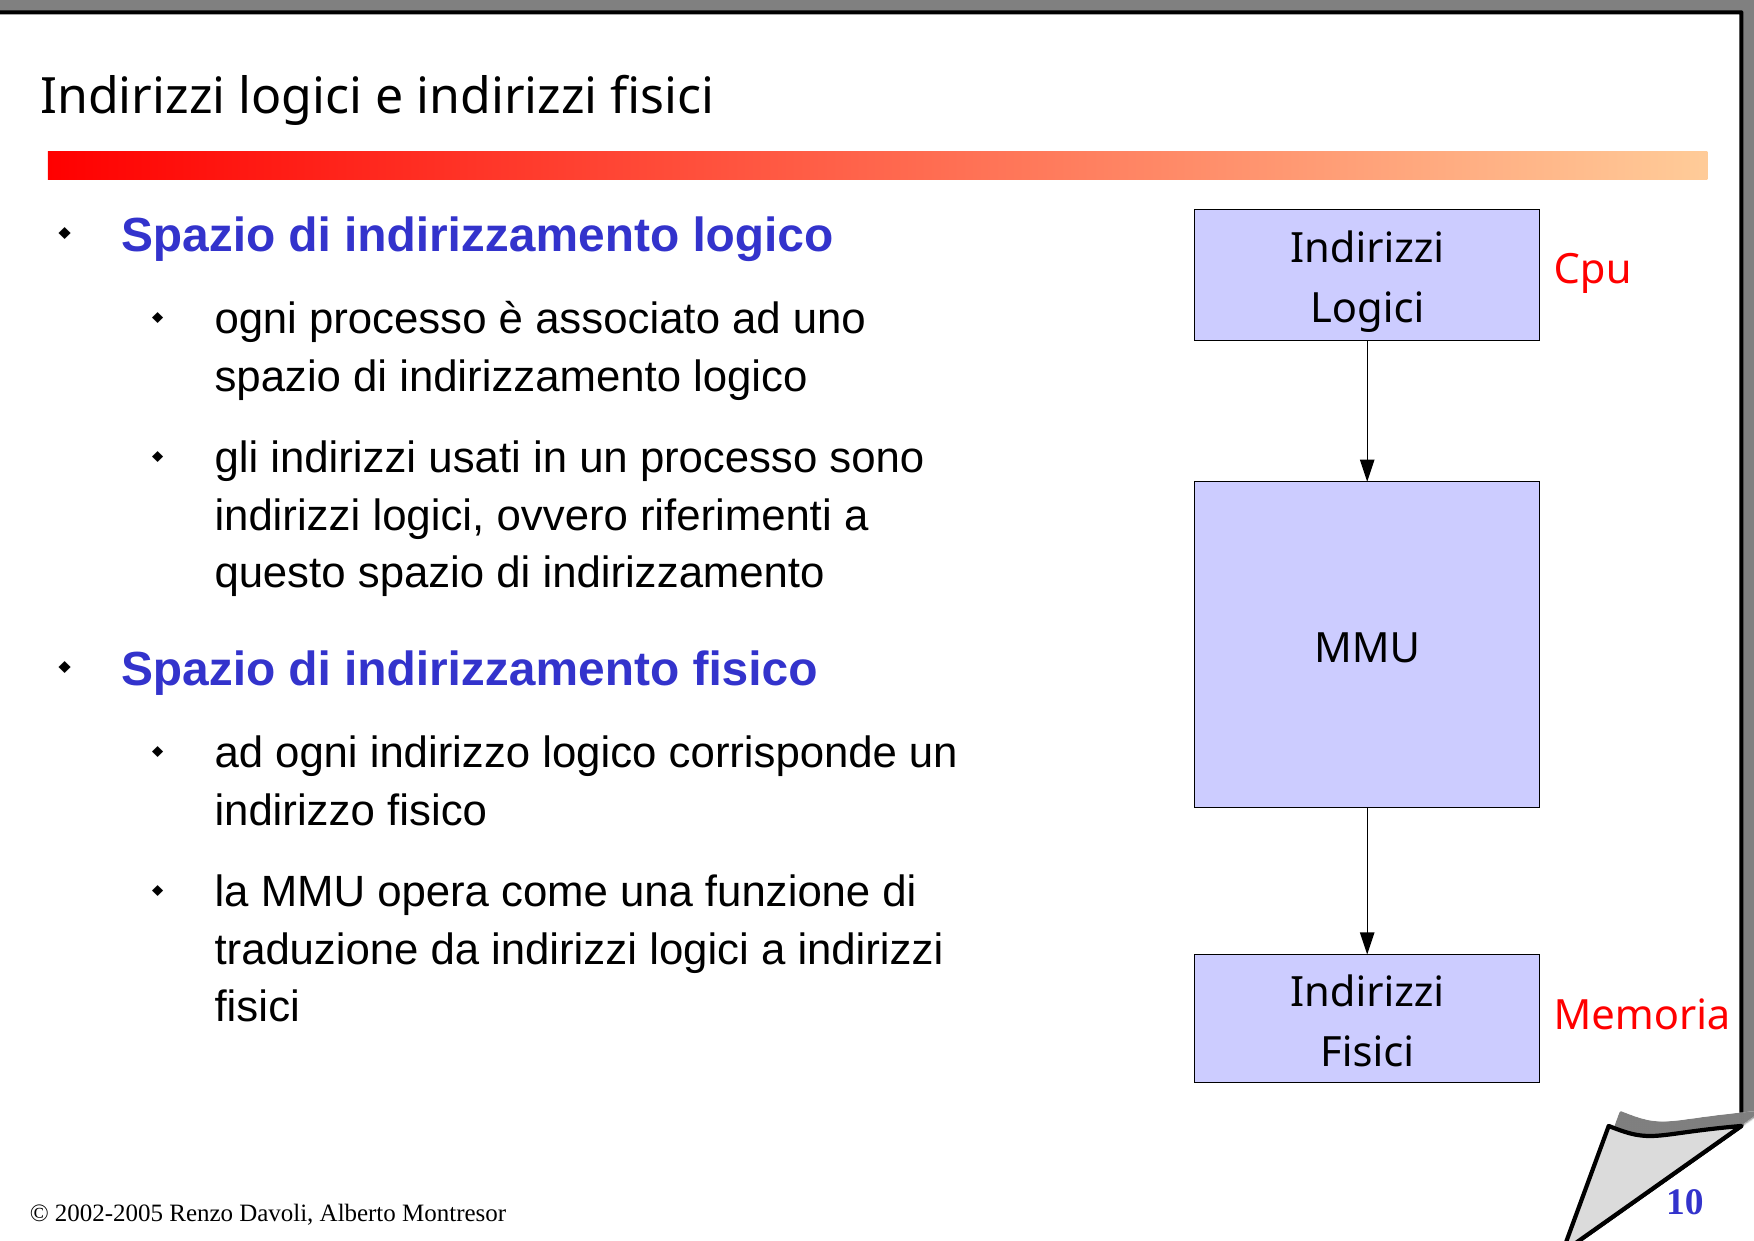

# Indirizzi logici e indirizzi fisici
Spazio di indirizzamento logico
ogni processo è associato ad uno
spazio di indirizzamento logico
gli indirizzi usati in un processo sono
indirizzi logici, ovvero riferimenti a
questo spazio di indirizzamento
Spazio di indirizzamento fisico
ad ogni indirizzo logico corrisponde un
indirizzo fisico
la MMU opera come una funzione di
traduzione da indirizzi logici a indirizzi
fisici
Indirizzi
Logici
Cpu
MMU
Indirizzi
Fisici
Memoria